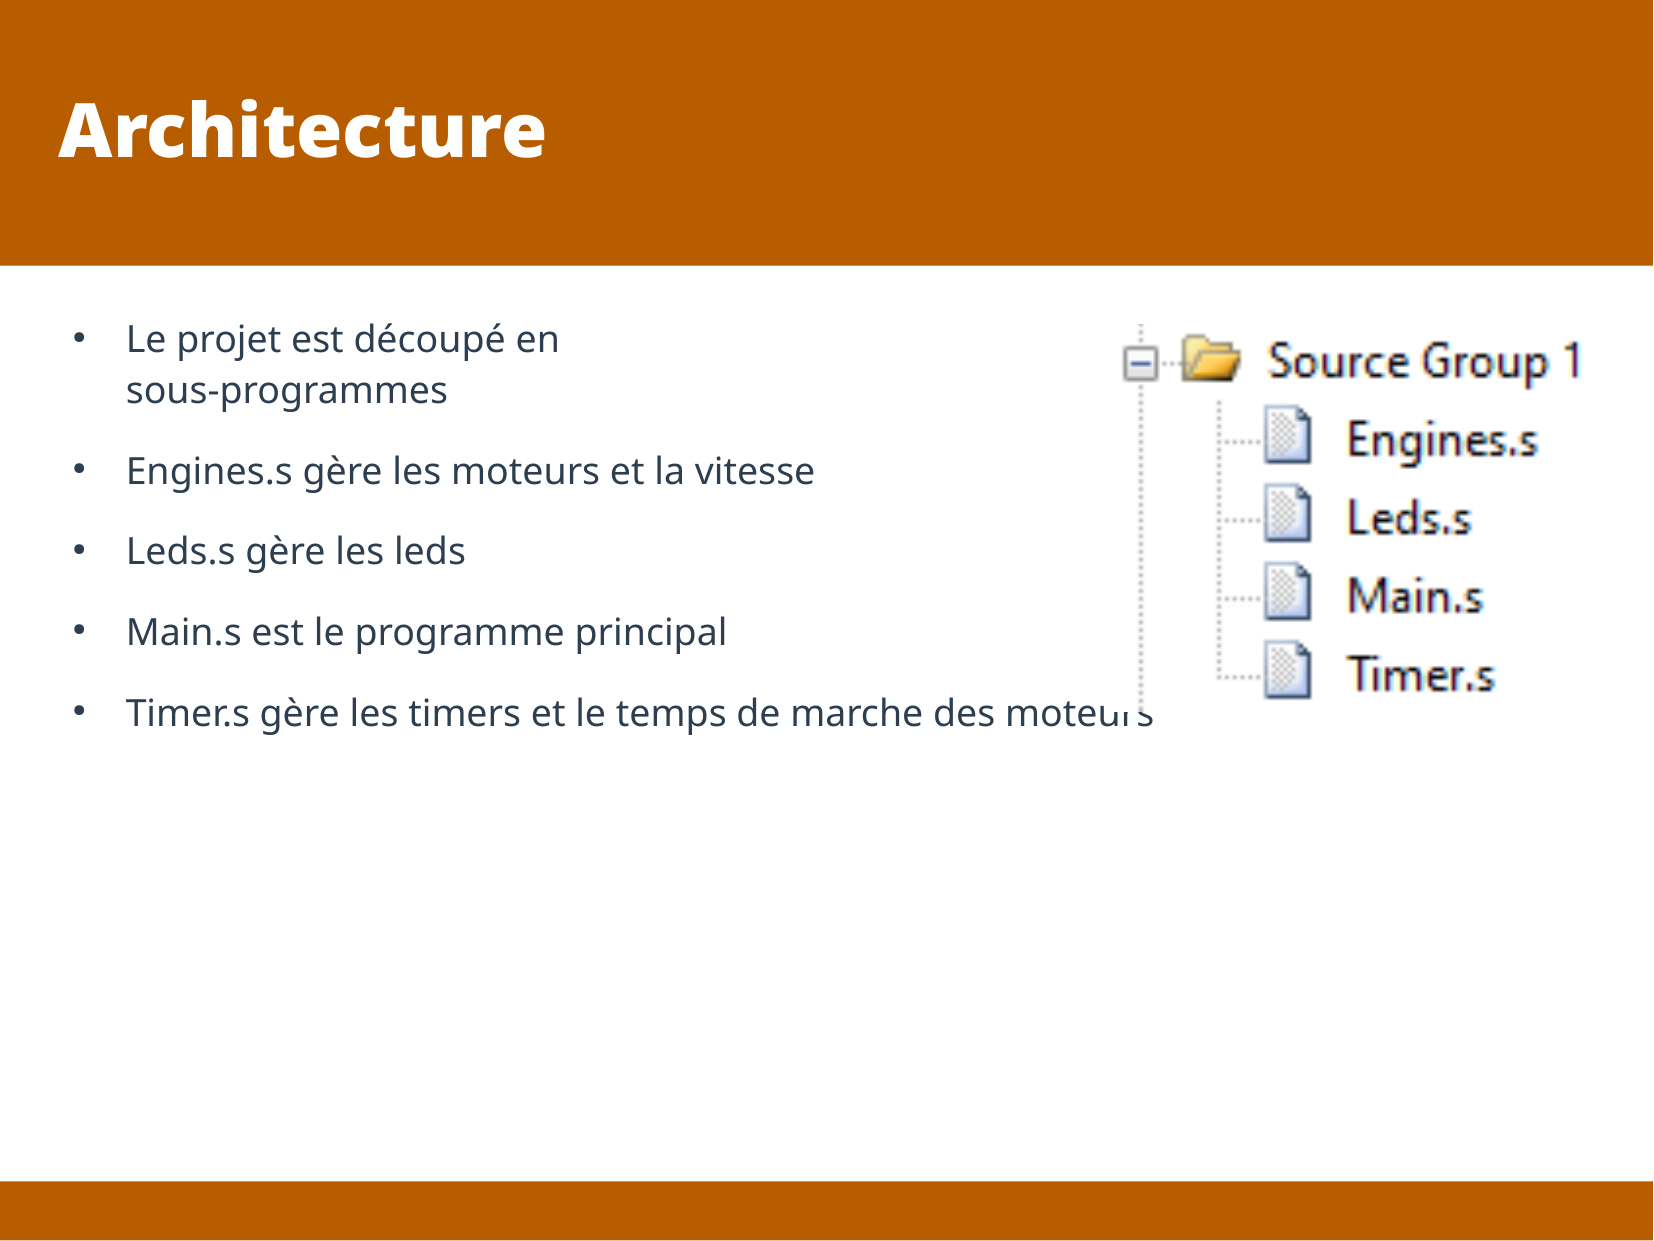

# Architecture
Le projet est découpé en
sous-programmes
Engines.s gère les moteurs et la vitesse
Leds.s gère les leds
Main.s est le programme principal
Timer.s gère les timers et le temps de marche des moteurs